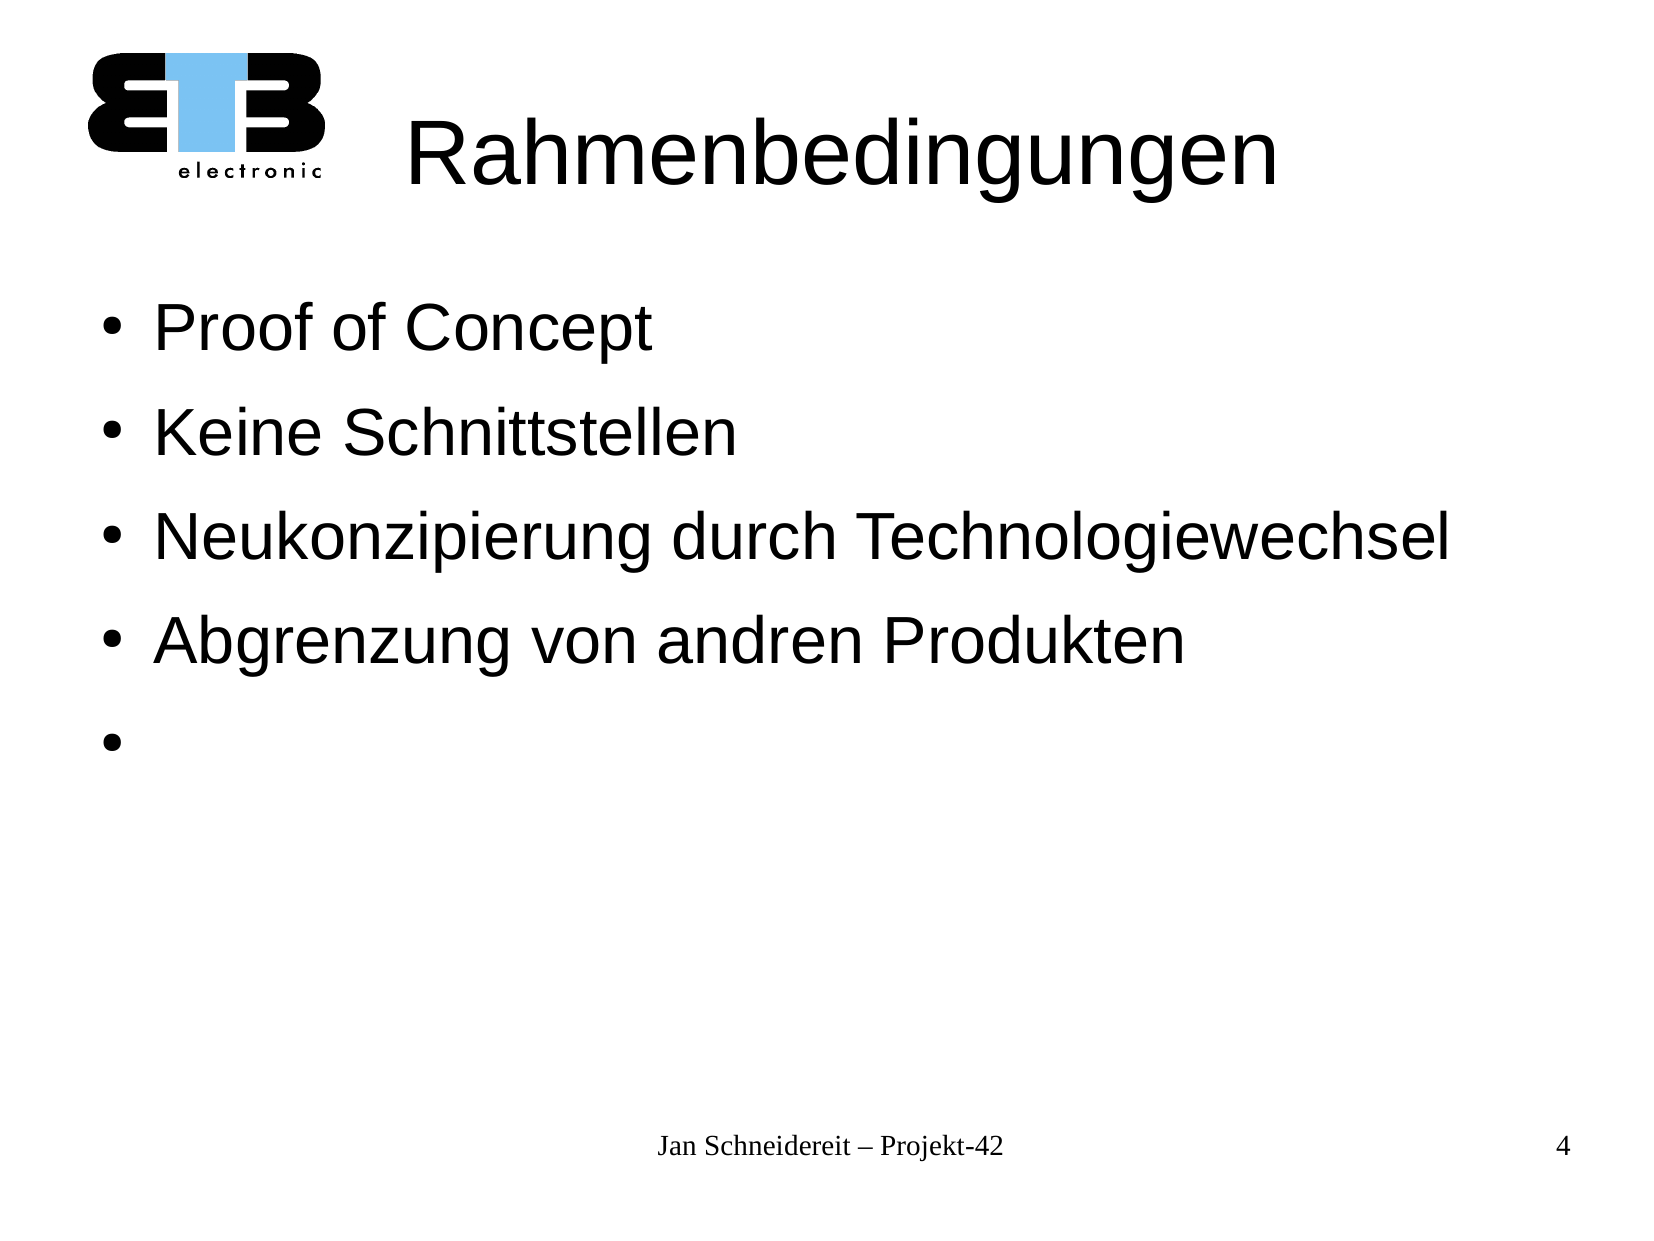

# Rahmenbedingungen
Proof of Concept
Keine Schnittstellen
Neukonzipierung durch Technologiewechsel
Abgrenzung von andren Produkten
4